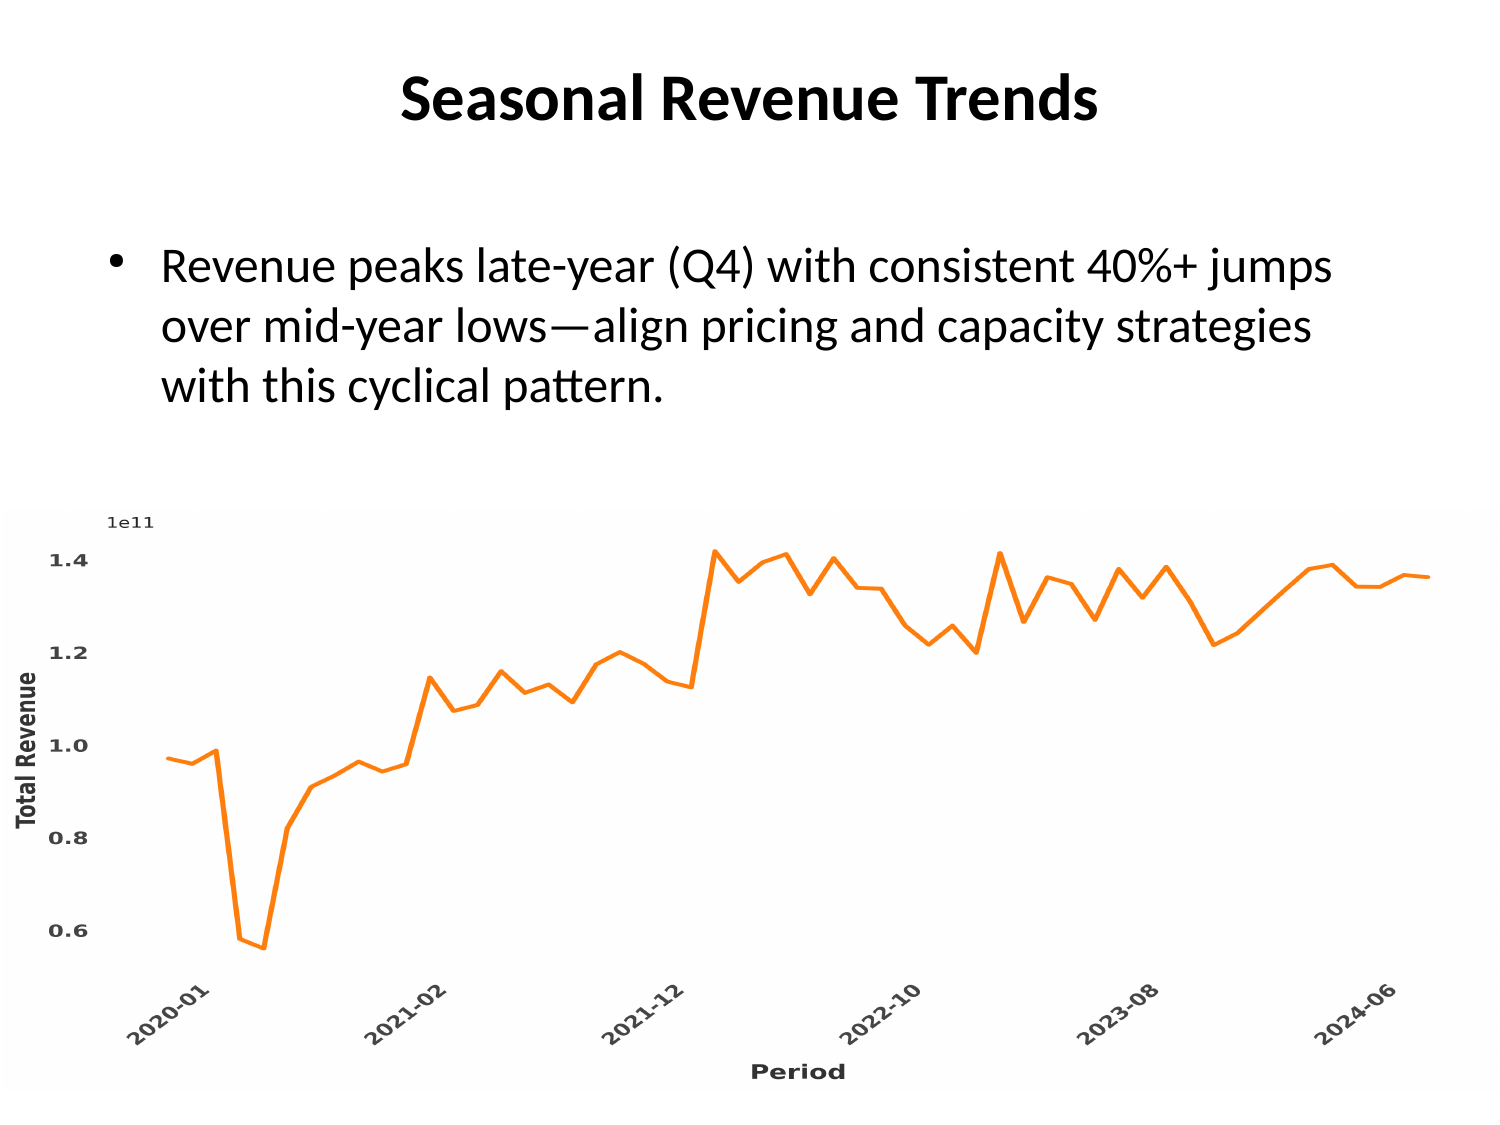

# Seasonal Revenue Trends
Revenue peaks late-year (Q4) with consistent 40%+ jumps over mid-year lows—align pricing and capacity strategies with this cyclical pattern.